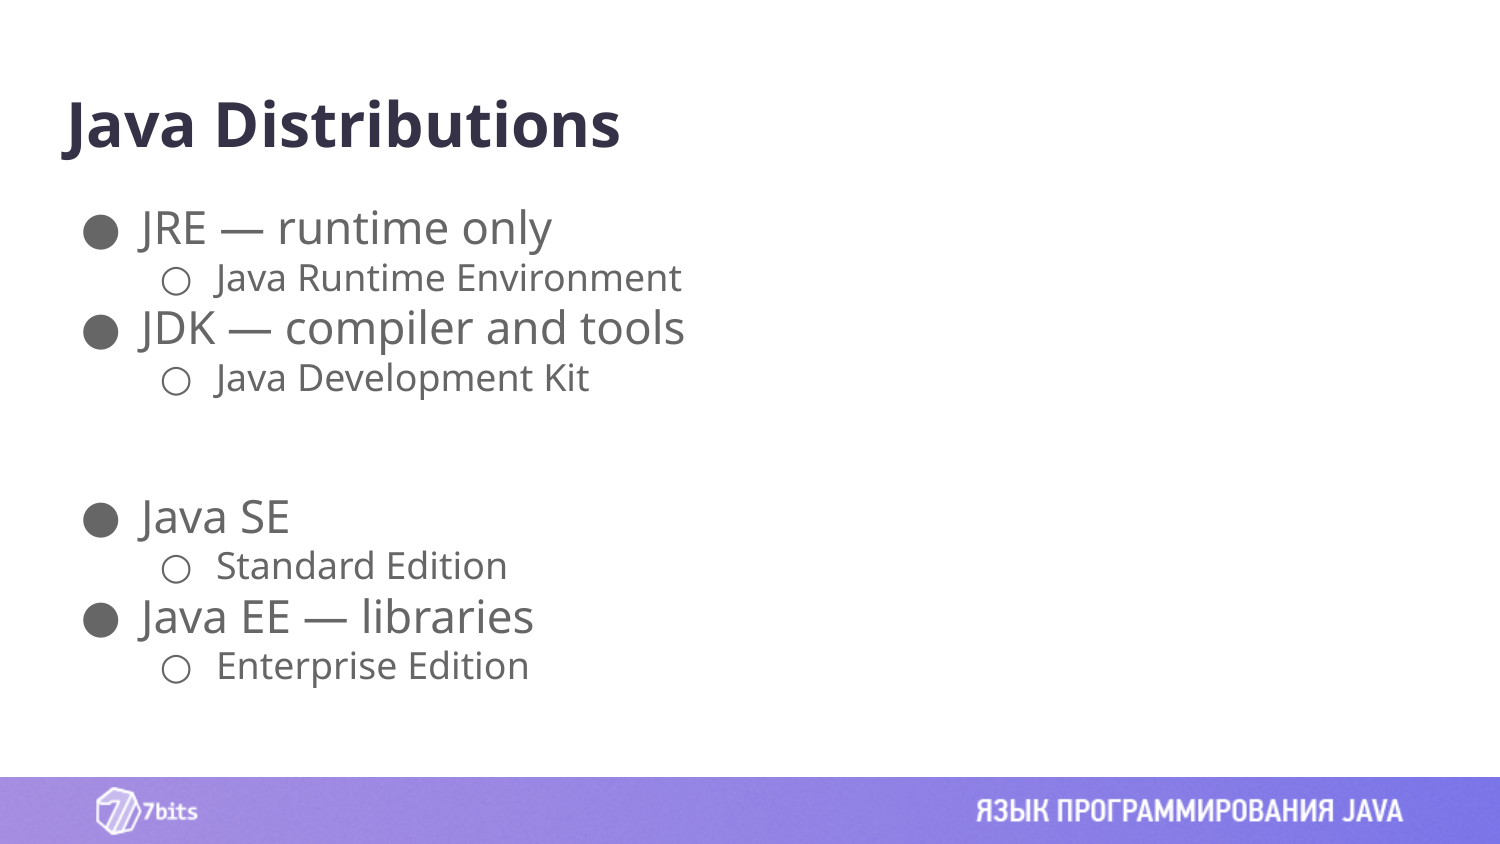

# Java Distributions
JRE — runtime only
Java Runtime Environment
JDK — compiler and tools
Java Development Kit
Java SE
Standard Edition
Java EE — libraries
Enterprise Edition